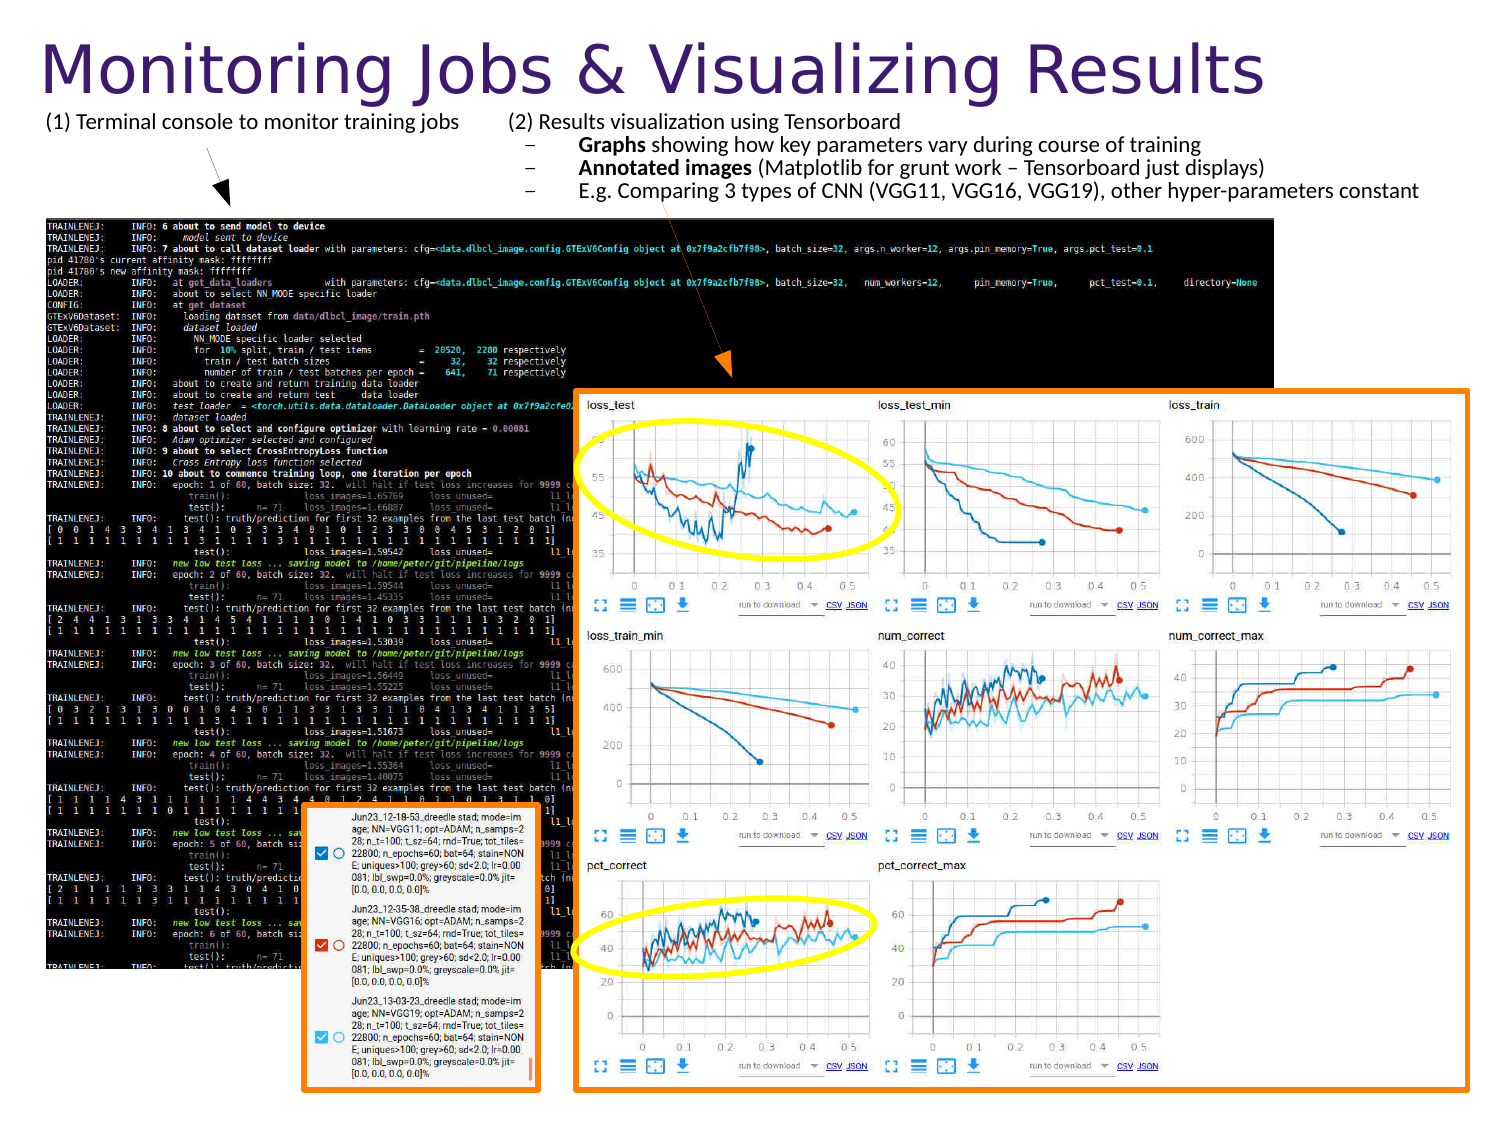

# Monitoring Jobs & Visualizing Results
(1) Terminal console to monitor training jobs
(2) Results visualization using Tensorboard
Graphs showing how key parameters vary during course of training
Annotated images (Matplotlib for grunt work – Tensorboard just displays)
E.g. Comparing 3 types of CNN (VGG11, VGG16, VGG19), other hyper-parameters constant